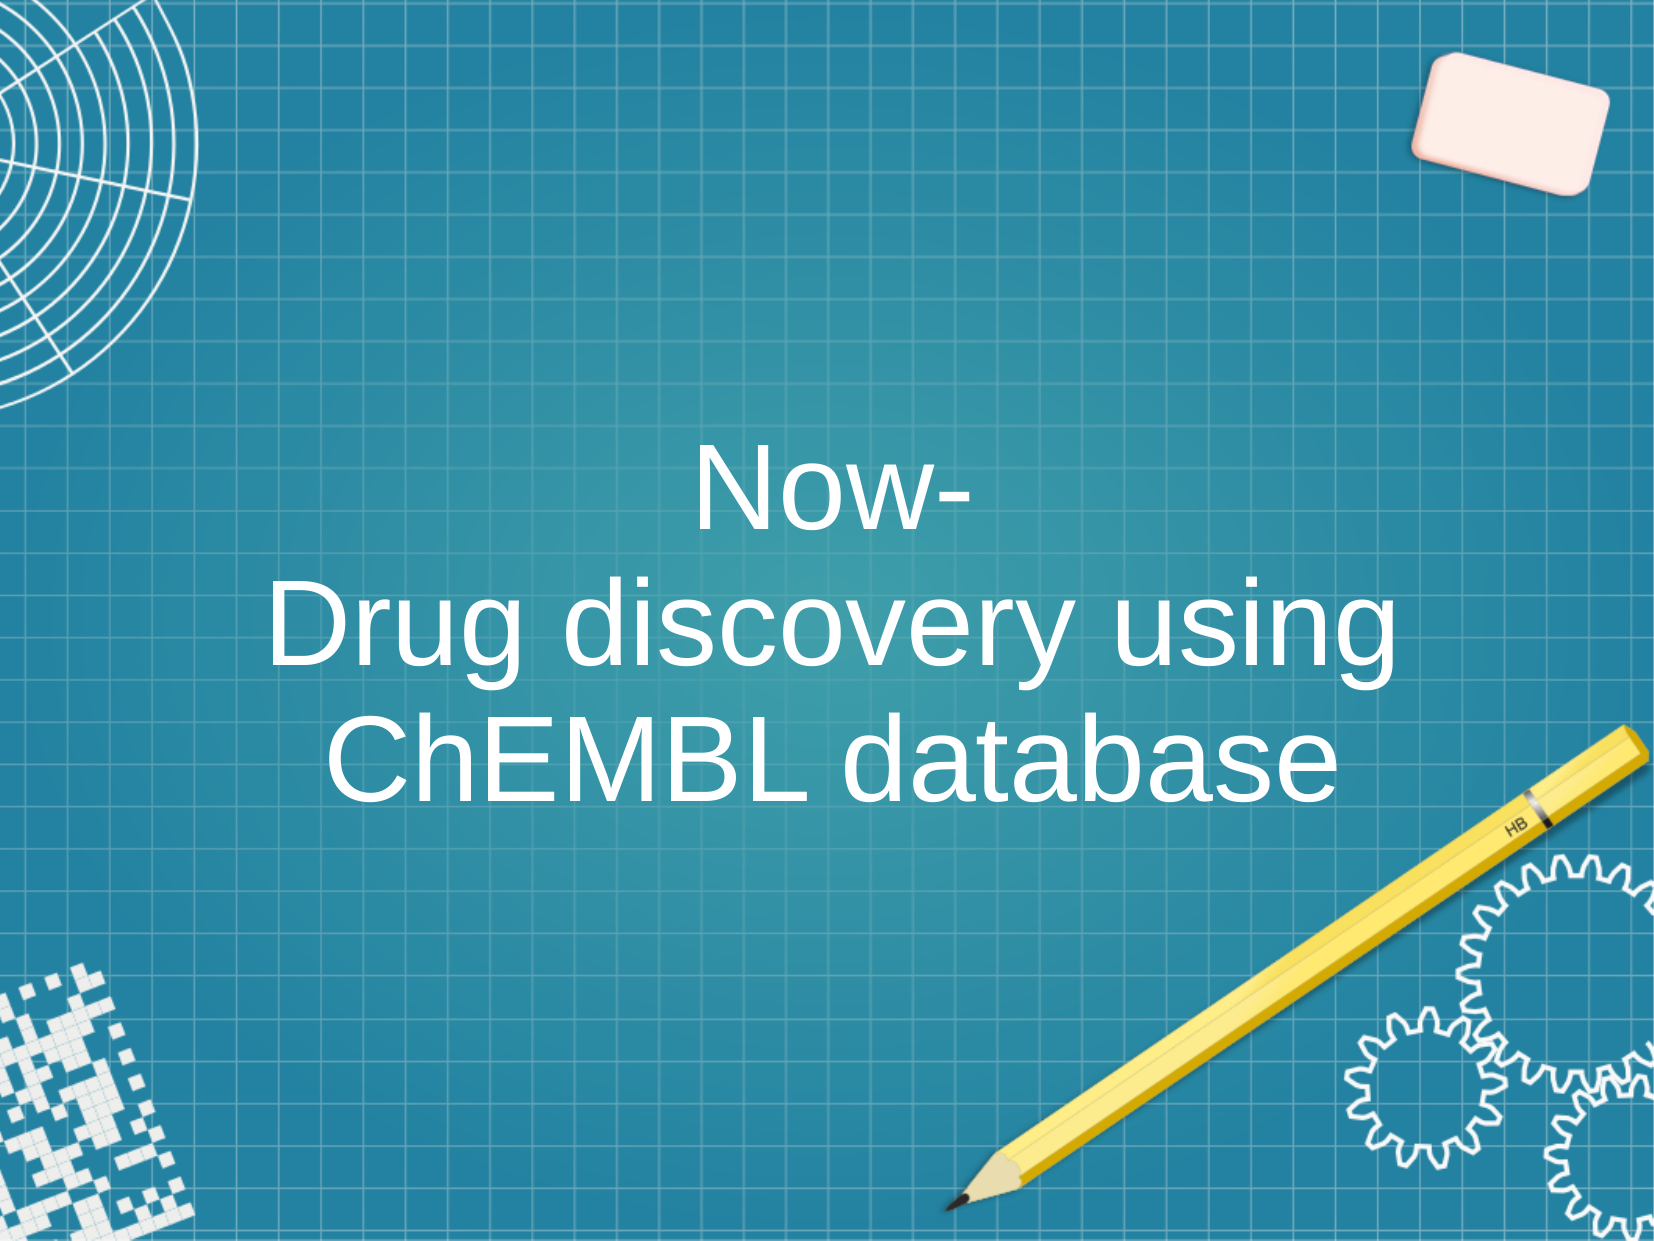

# Now- Drug discovery using ChEMBL database